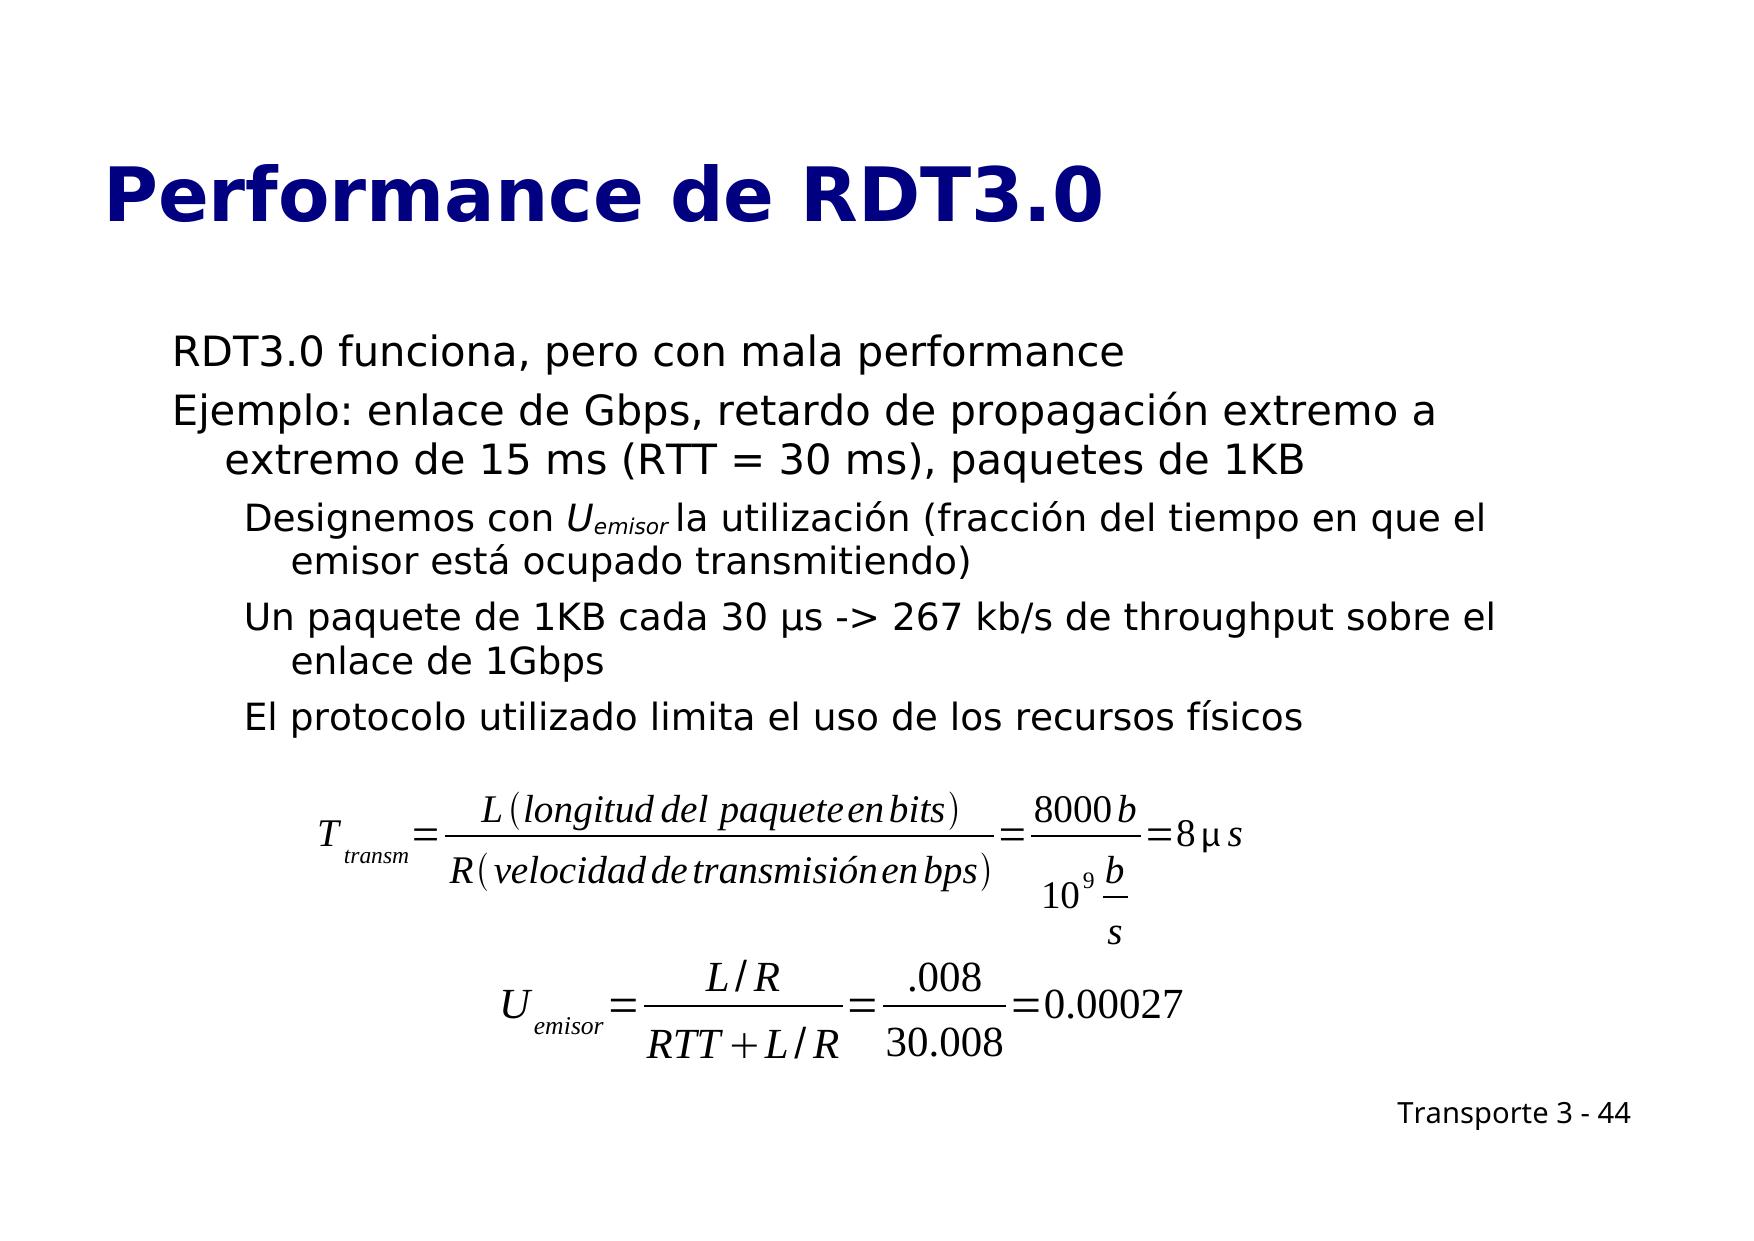

# Performance de RDT3.0
RDT3.0 funciona, pero con mala performance
Ejemplo: enlace de Gbps, retardo de propagación extremo a extremo de 15 ms (RTT = 30 ms), paquetes de 1KB
Designemos con Uemisor la utilización (fracción del tiempo en que el emisor está ocupado transmitiendo)
Un paquete de 1KB cada 30 μs -> 267 kb/s de throughput sobre el enlace de 1Gbps
El protocolo utilizado limita el uso de los recursos físicos